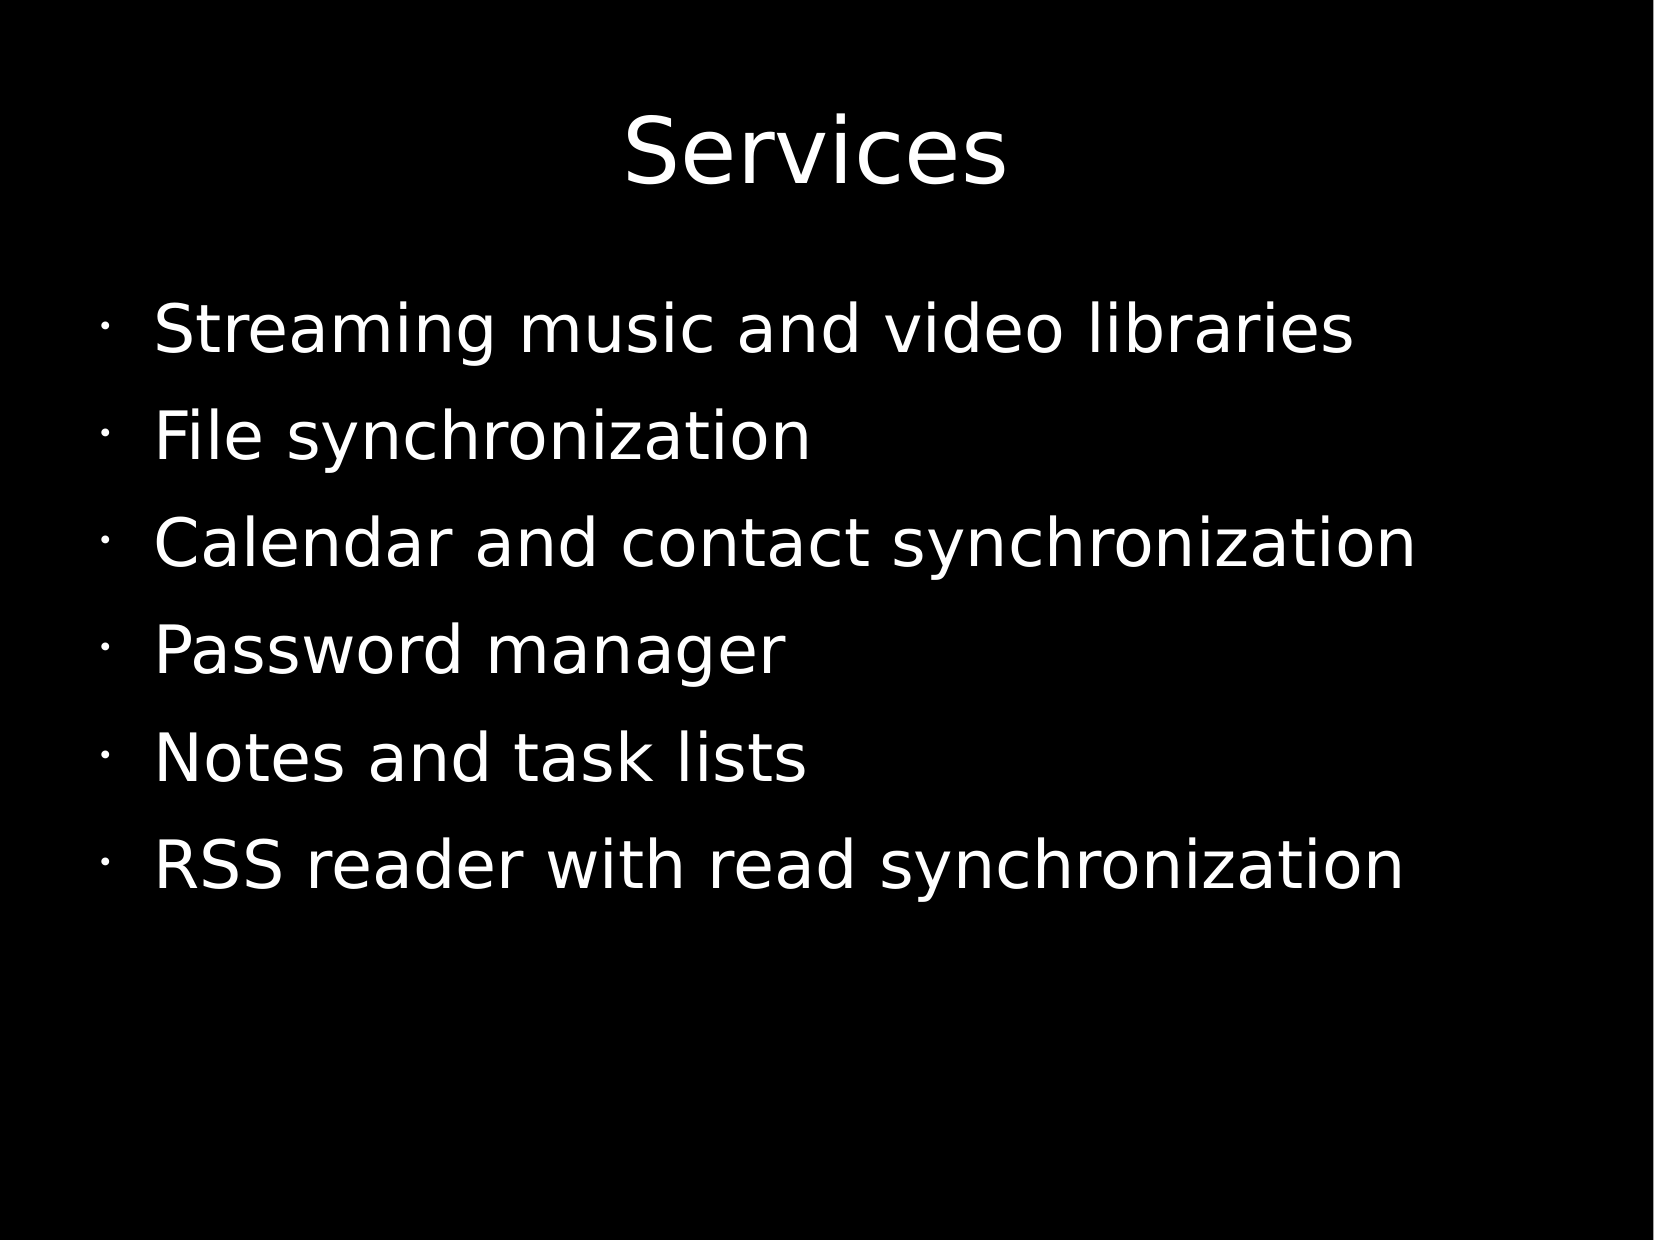

# Services
Streaming music and video libraries
File synchronization
Calendar and contact synchronization
Password manager
Notes and task lists
RSS reader with read synchronization